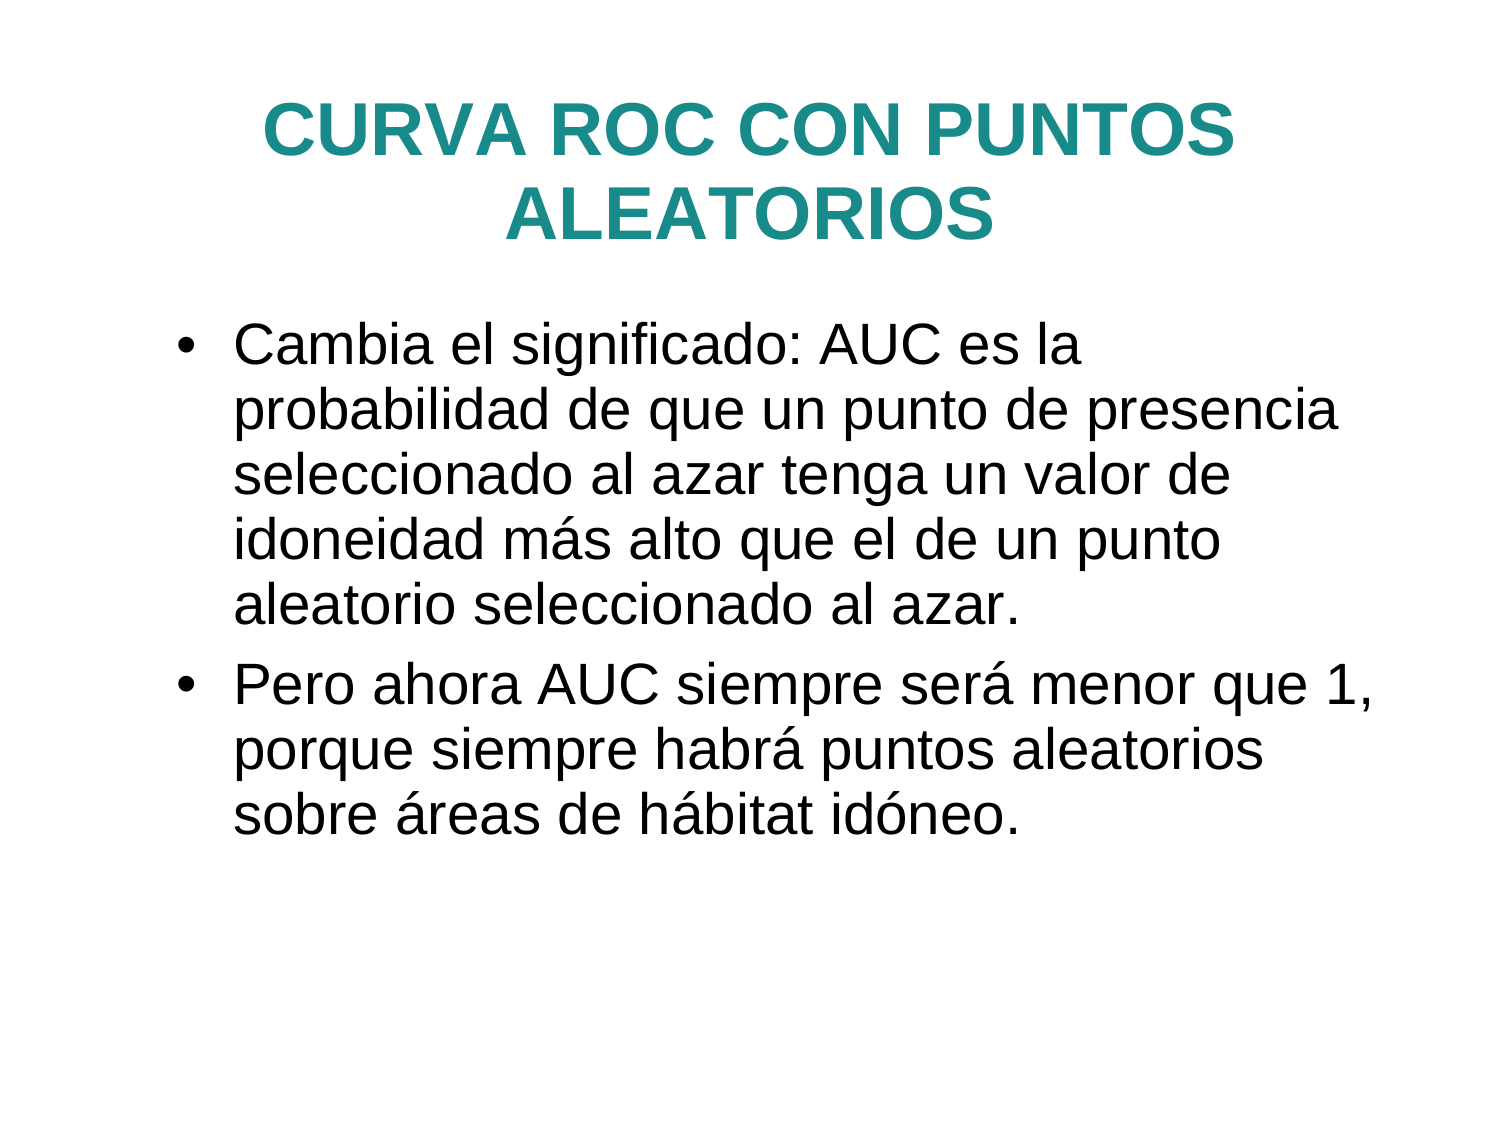

# CURVA ROC CON PUNTOS ALEATORIOS
Cambia el significado: AUC es la probabilidad de que un punto de presencia seleccionado al azar tenga un valor de idoneidad más alto que el de un punto aleatorio seleccionado al azar.
Pero ahora AUC siempre será menor que 1, porque siempre habrá puntos aleatorios sobre áreas de hábitat idóneo.